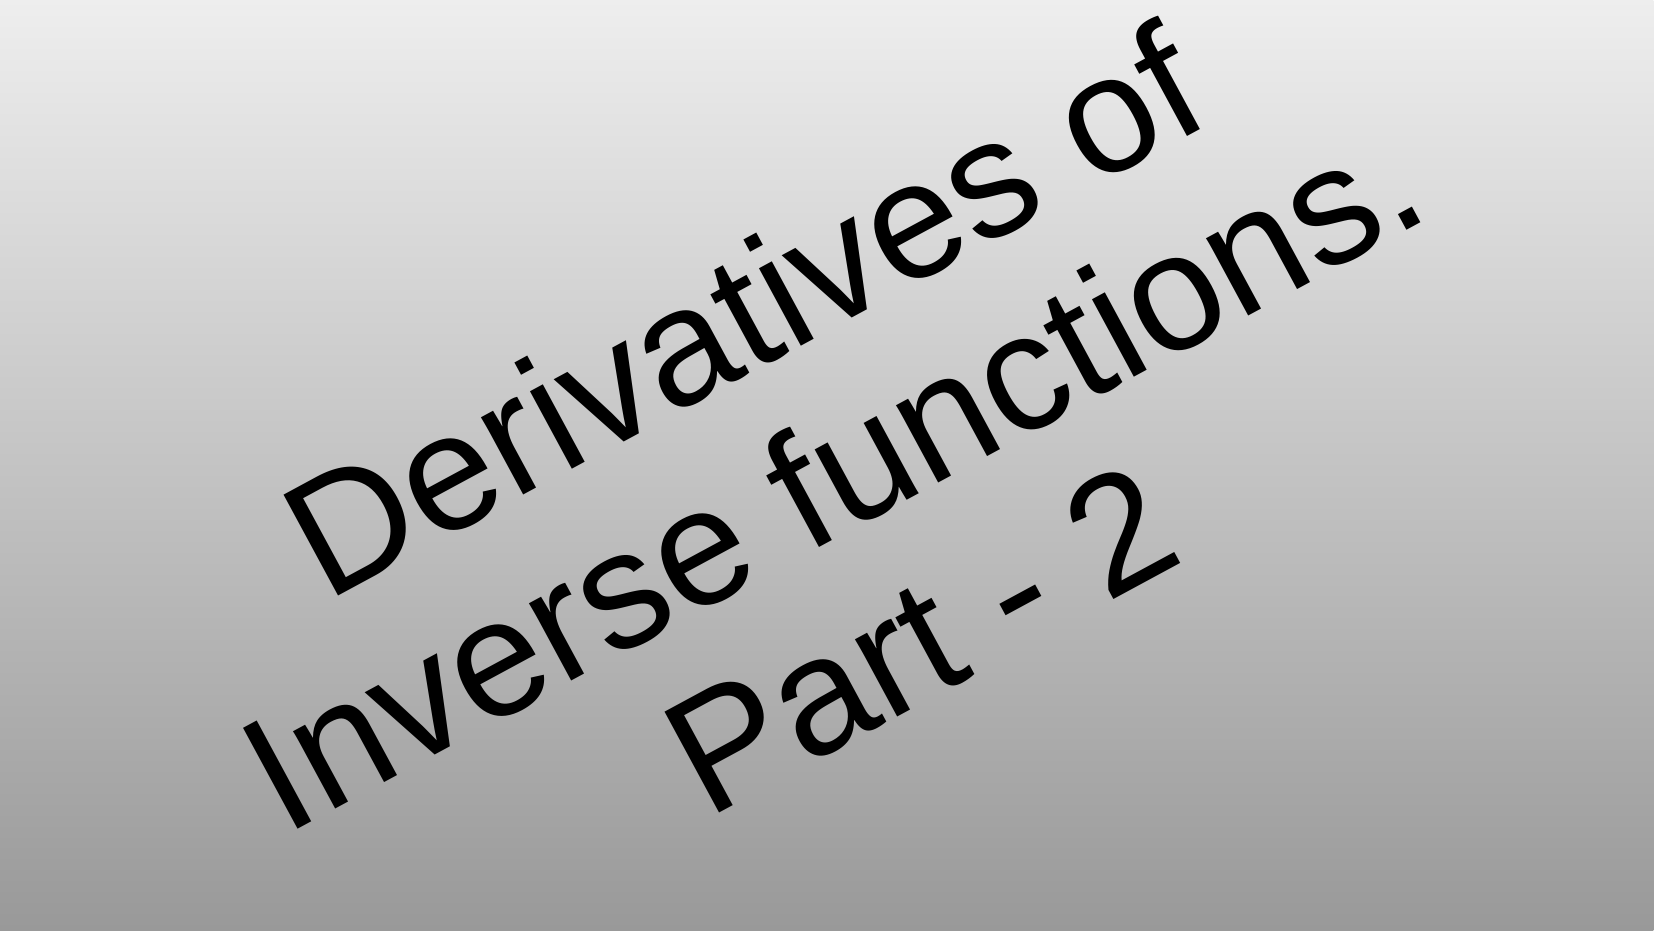

# Derivatives of Inverse functions. Part - 2